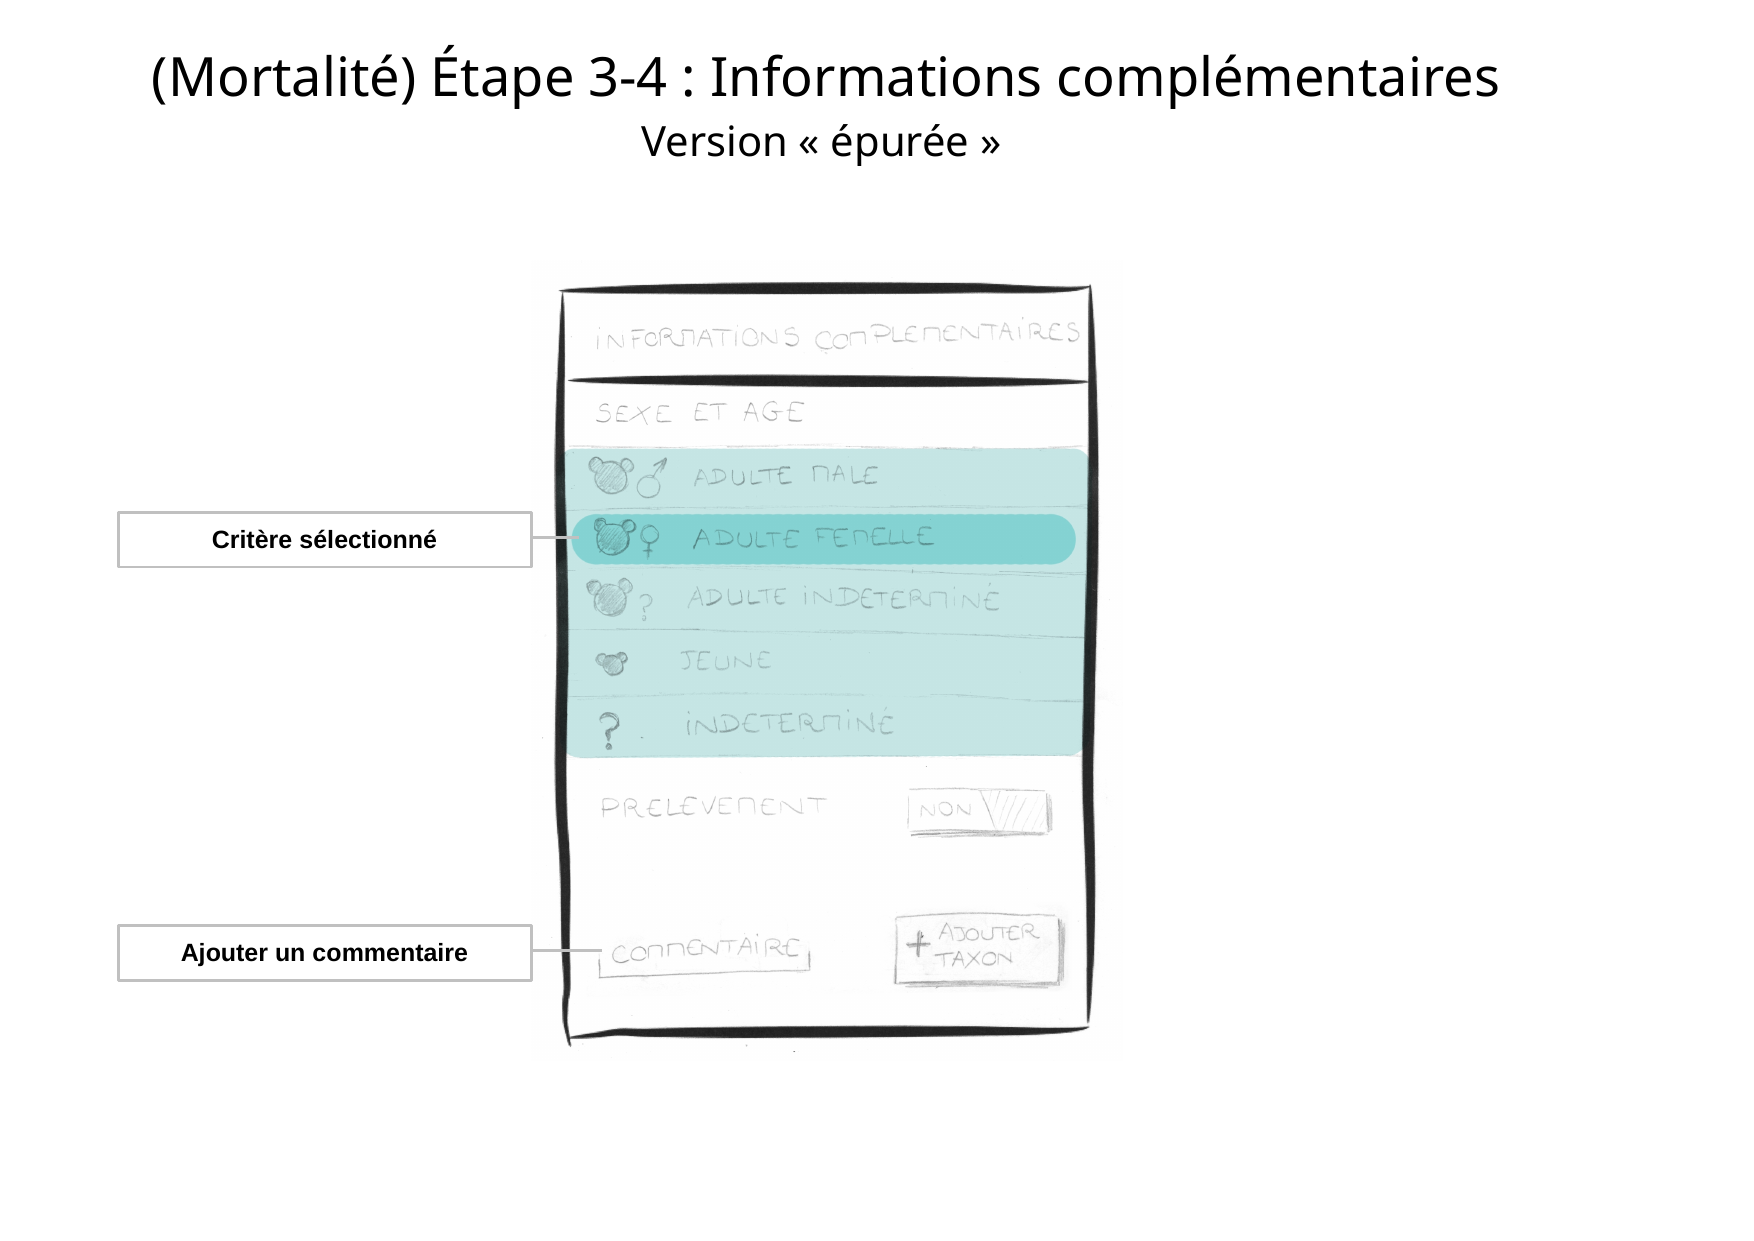

# (Mortalité) Étape 3-4 : Informations complémentaires Version « épurée »
Critère sélectionné
Ajouter un commentaire